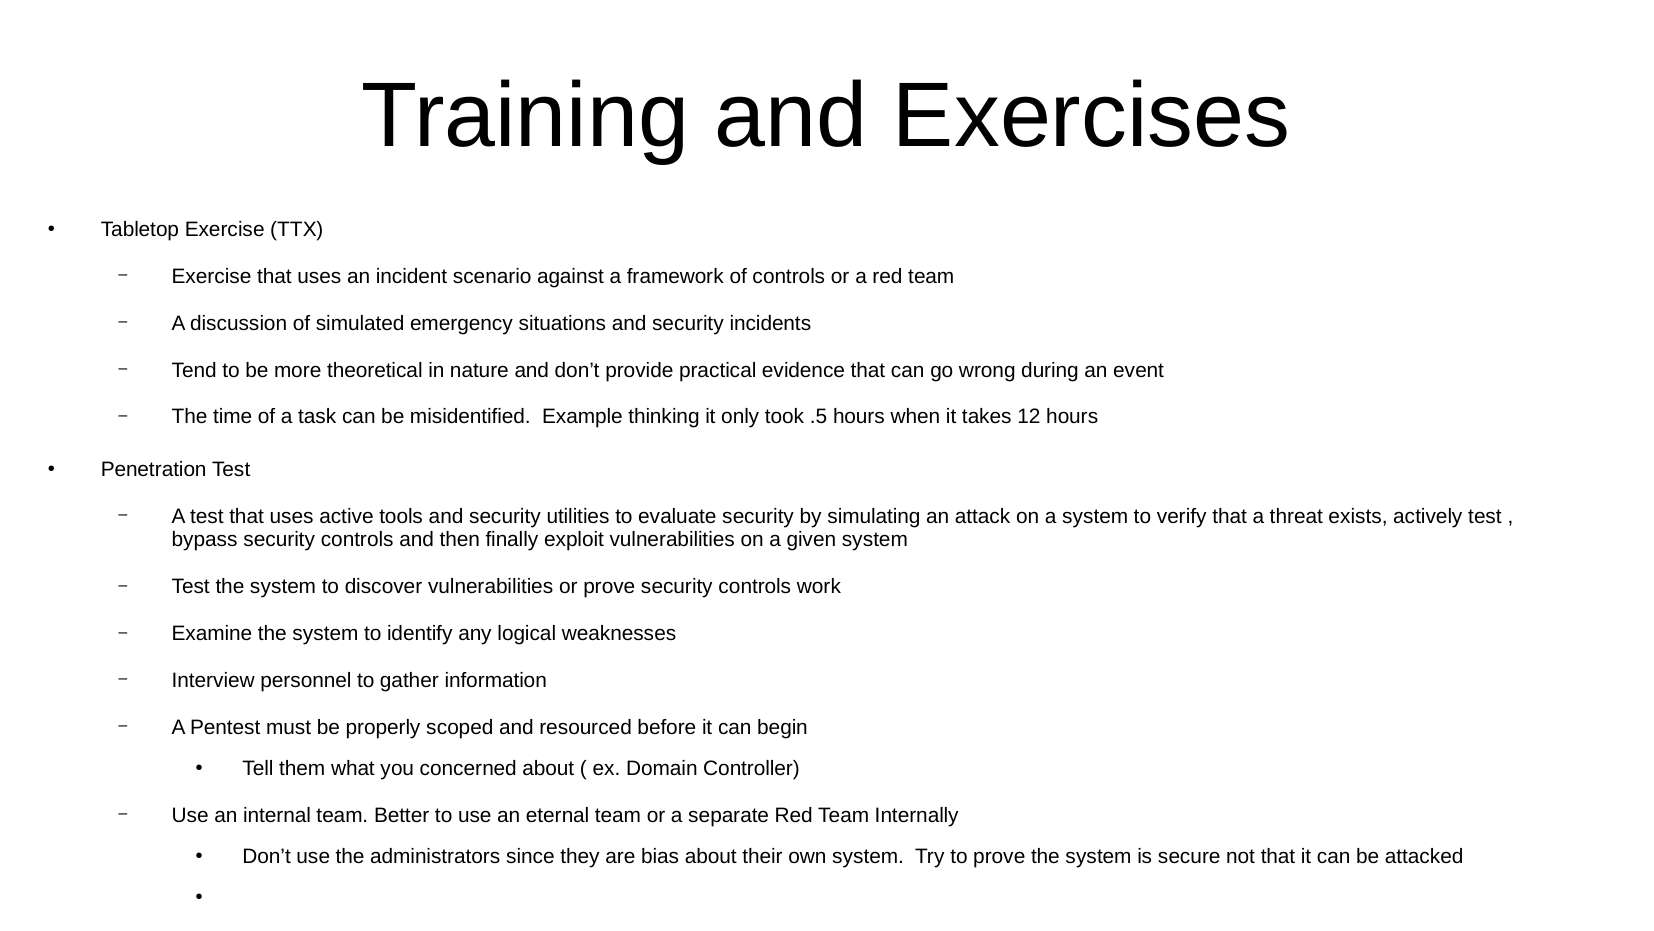

# Training and Exercises
Tabletop Exercise (TTX)
Exercise that uses an incident scenario against a framework of controls or a red team
A discussion of simulated emergency situations and security incidents
Tend to be more theoretical in nature and don’t provide practical evidence that can go wrong during an event
The time of a task can be misidentified. Example thinking it only took .5 hours when it takes 12 hours
Penetration Test
A test that uses active tools and security utilities to evaluate security by simulating an attack on a system to verify that a threat exists, actively test , bypass security controls and then finally exploit vulnerabilities on a given system
Test the system to discover vulnerabilities or prove security controls work
Examine the system to identify any logical weaknesses
Interview personnel to gather information
A Pentest must be properly scoped and resourced before it can begin
Tell them what you concerned about ( ex. Domain Controller)
Use an internal team. Better to use an eternal team or a separate Red Team Internally
Don’t use the administrators since they are bias about their own system. Try to prove the system is secure not that it can be attacked